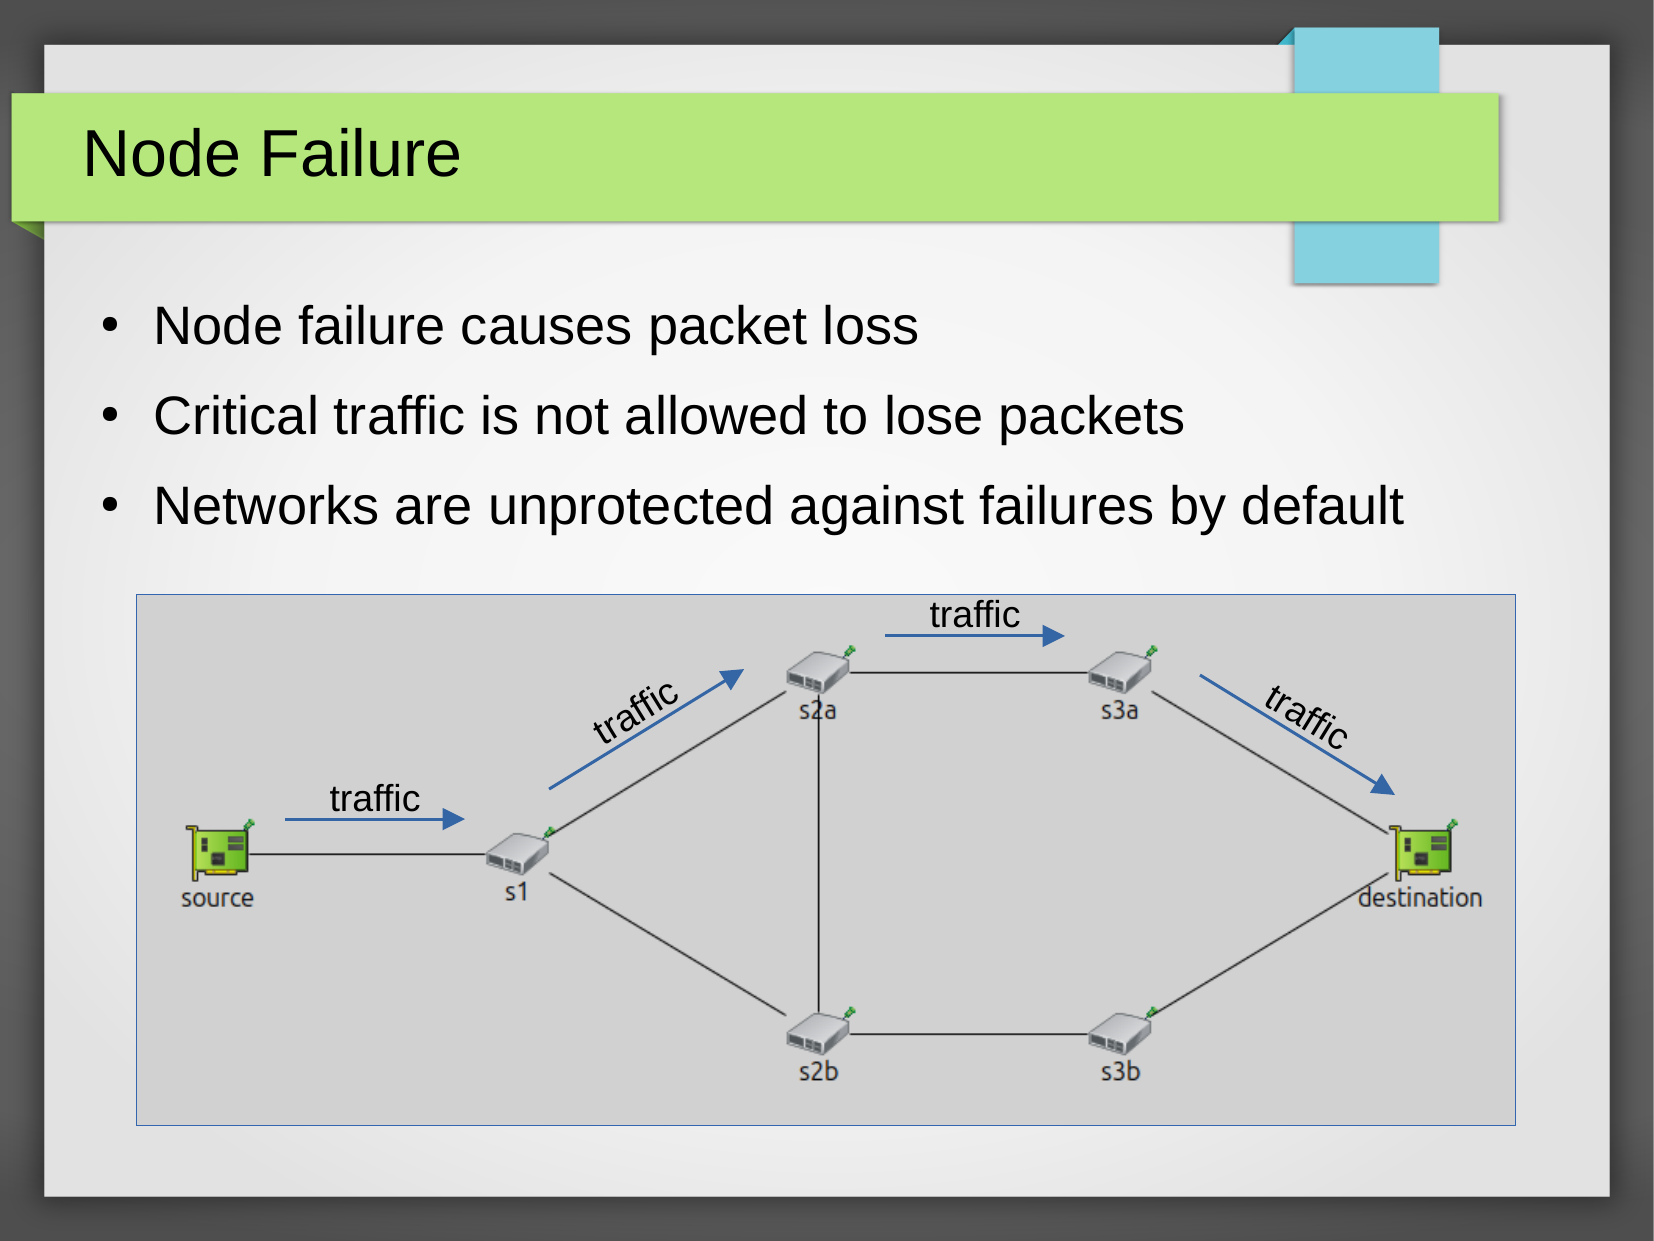

# Node Failure
Node failure causes packet loss
Critical traffic is not allowed to lose packets
Networks are unprotected against failures by default
traffic
traffic
traffic
traffic